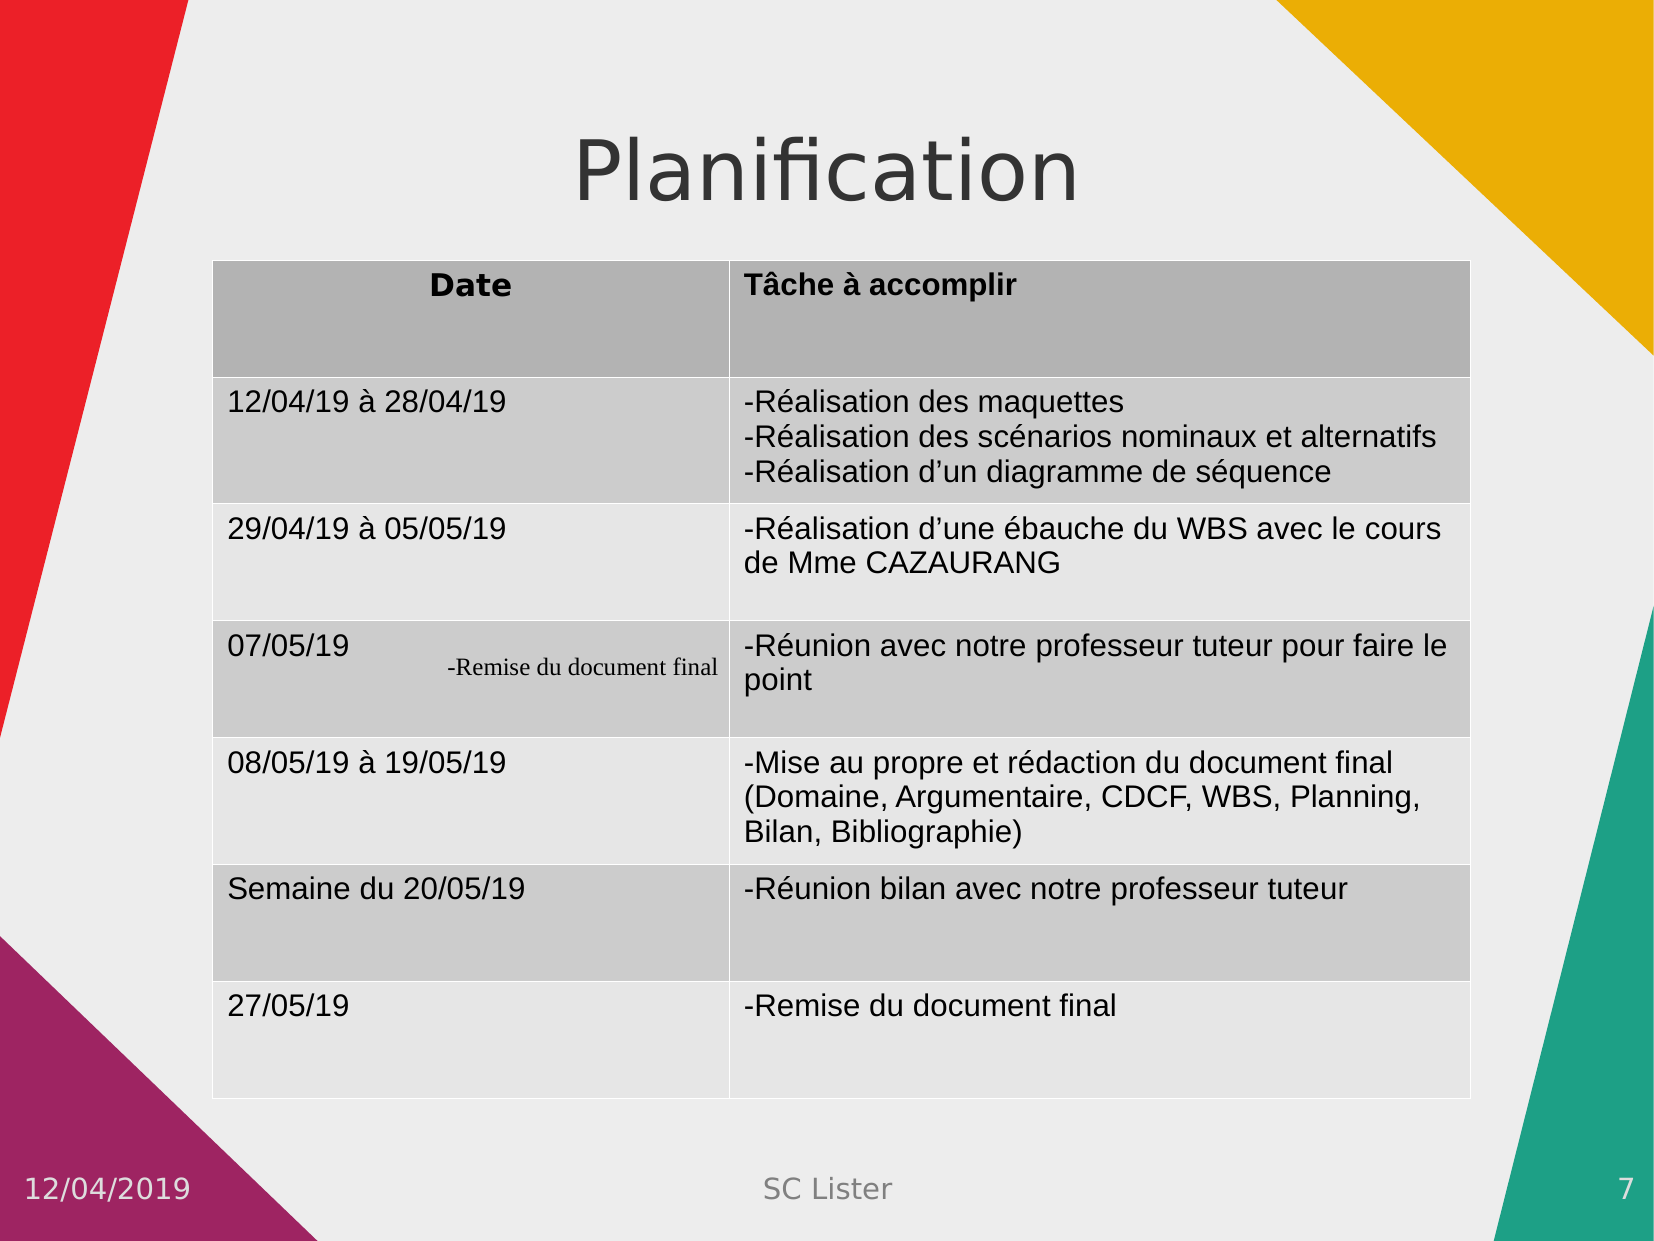

# Planification
| Date | Tâche à accomplir |
| --- | --- |
| 12/04/19 à 28/04/19 | -Réalisation des maquettes -Réalisation des scénarios nominaux et alternatifs -Réalisation d’un diagramme de séquence |
| 29/04/19 à 05/05/19 | -Réalisation d’une ébauche du WBS avec le cours de Mme CAZAURANG |
| 07/05/19 | -Réunion avec notre professeur tuteur pour faire le point |
| 08/05/19 à 19/05/19 | -Mise au propre et rédaction du document final (Domaine, Argumentaire, CDCF, WBS, Planning, Bilan, Bibliographie) |
| Semaine du 20/05/19 | -Réunion bilan avec notre professeur tuteur |
| 27/05/19 | -Remise du document final |
12/04/2019
SC Lister
7